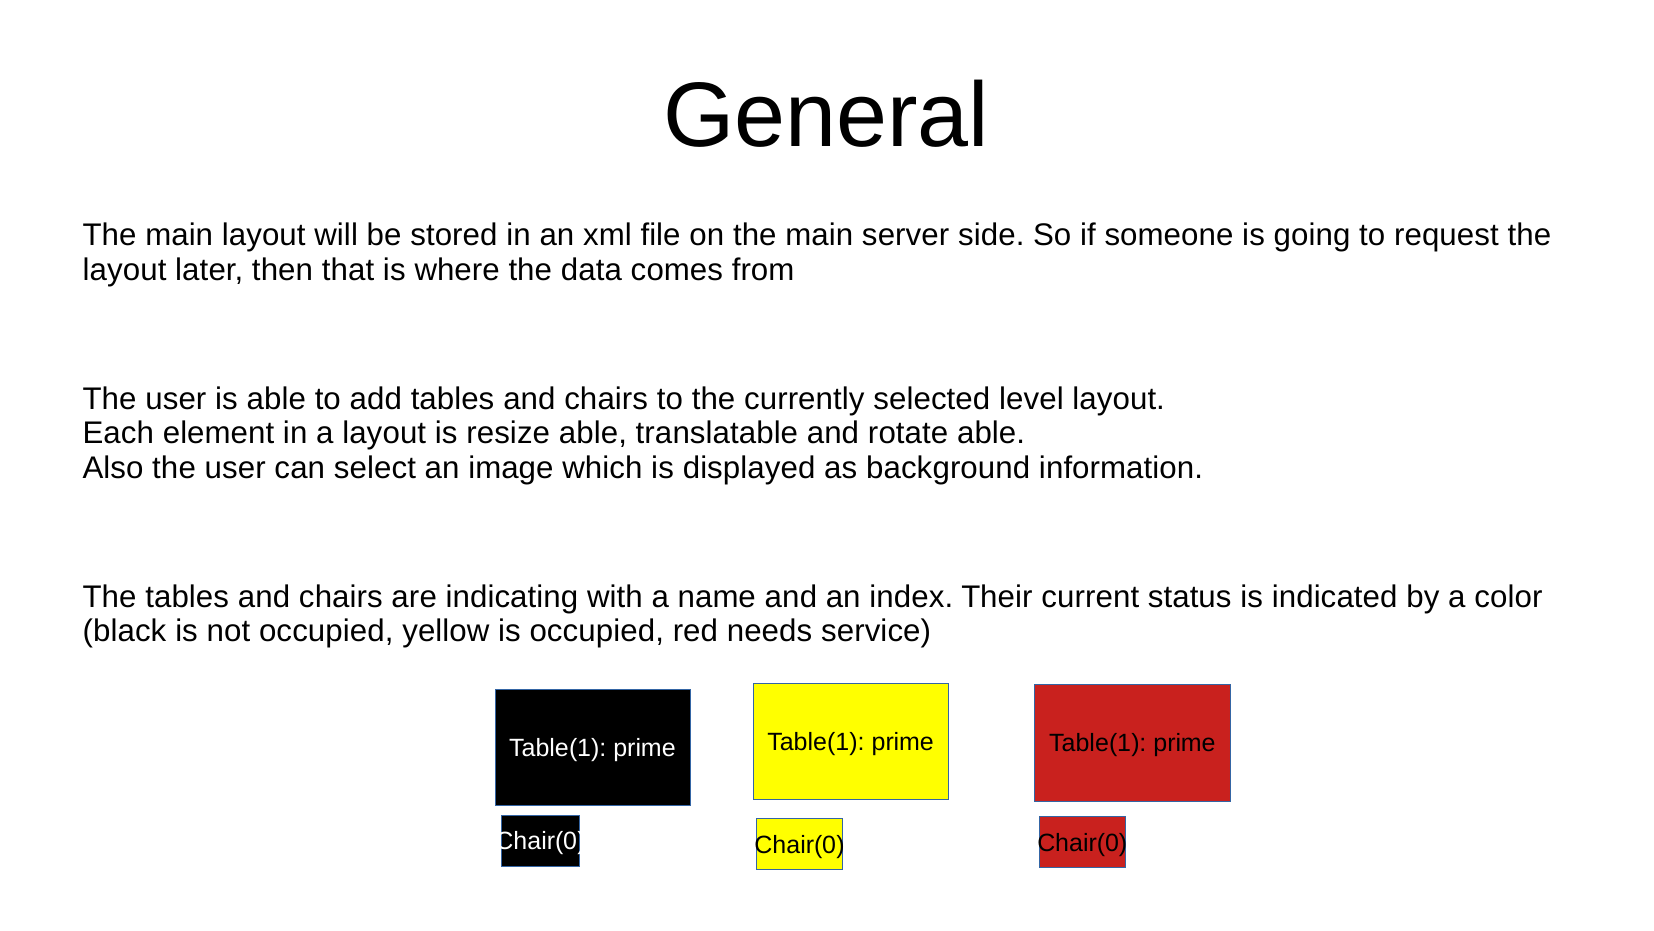

# General
The main layout will be stored in an xml file on the main server side. So if someone is going to request the layout later, then that is where the data comes from
The user is able to add tables and chairs to the currently selected level layout.
Each element in a layout is resize able, translatable and rotate able.
Also the user can select an image which is displayed as background information.
The tables and chairs are indicating with a name and an index. Their current status is indicated by a color (black is not occupied, yellow is occupied, red needs service)
Table(1): prime
Table(1): prime
Table(1): prime
Chair(0)
Chair(0)
Chair(0)